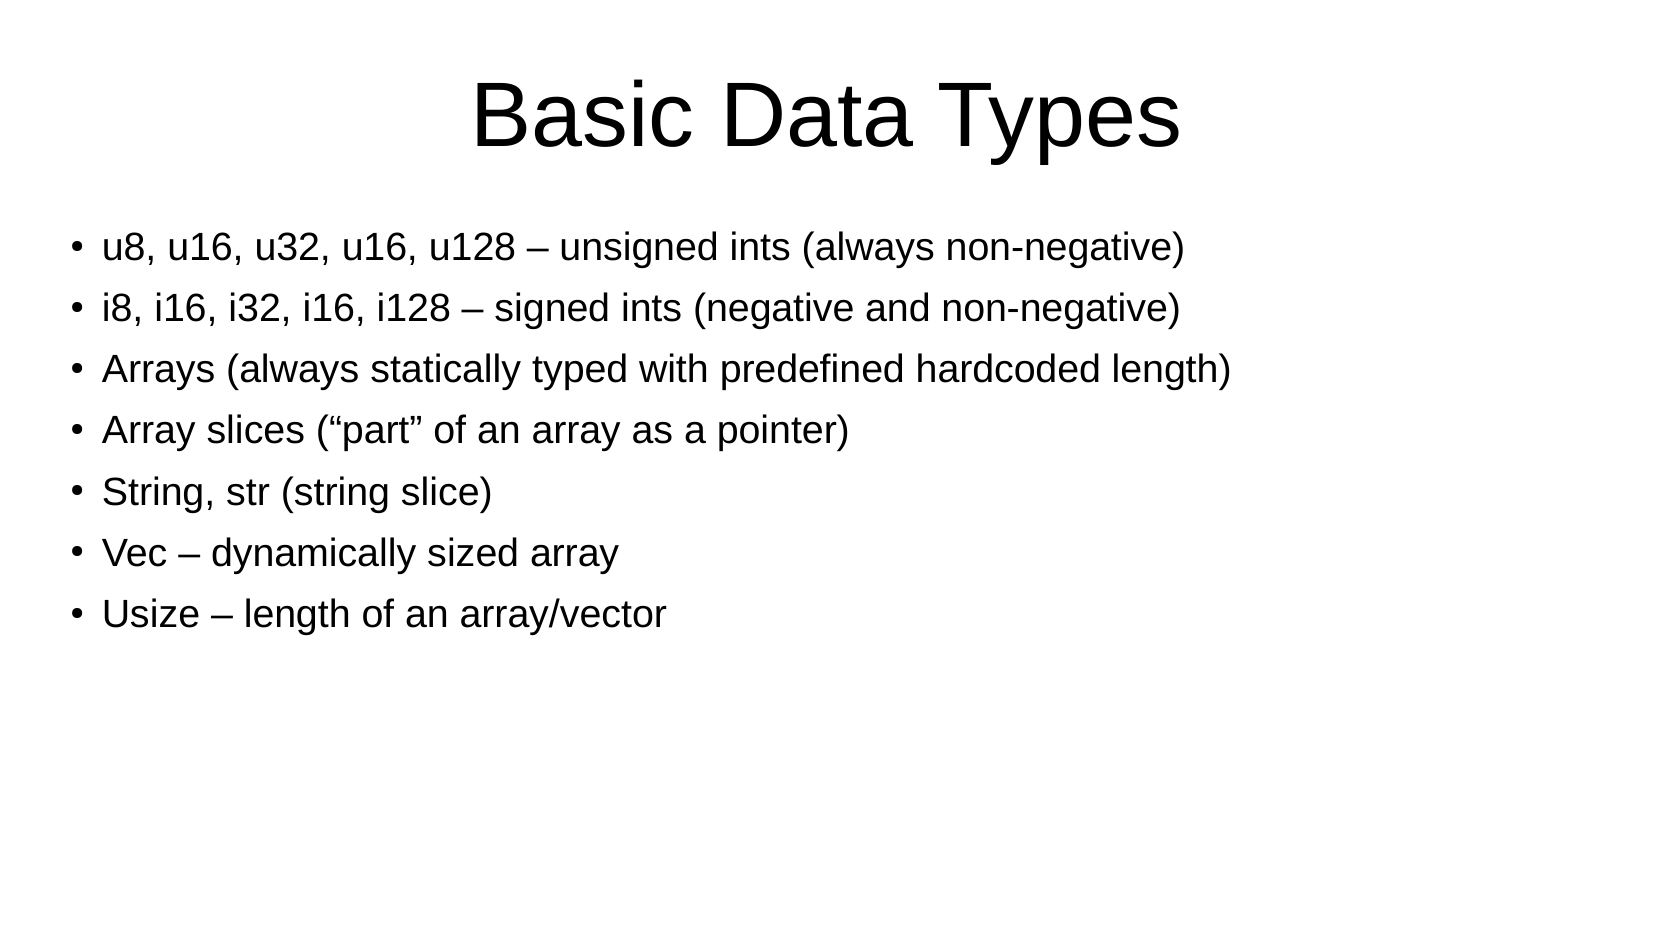

# Basic Data Types
u8, u16, u32, u16, u128 – unsigned ints (always non-negative)
i8, i16, i32, i16, i128 – signed ints (negative and non-negative)
Arrays (always statically typed with predefined hardcoded length)
Array slices (“part” of an array as a pointer)
String, str (string slice)
Vec – dynamically sized array
Usize – length of an array/vector